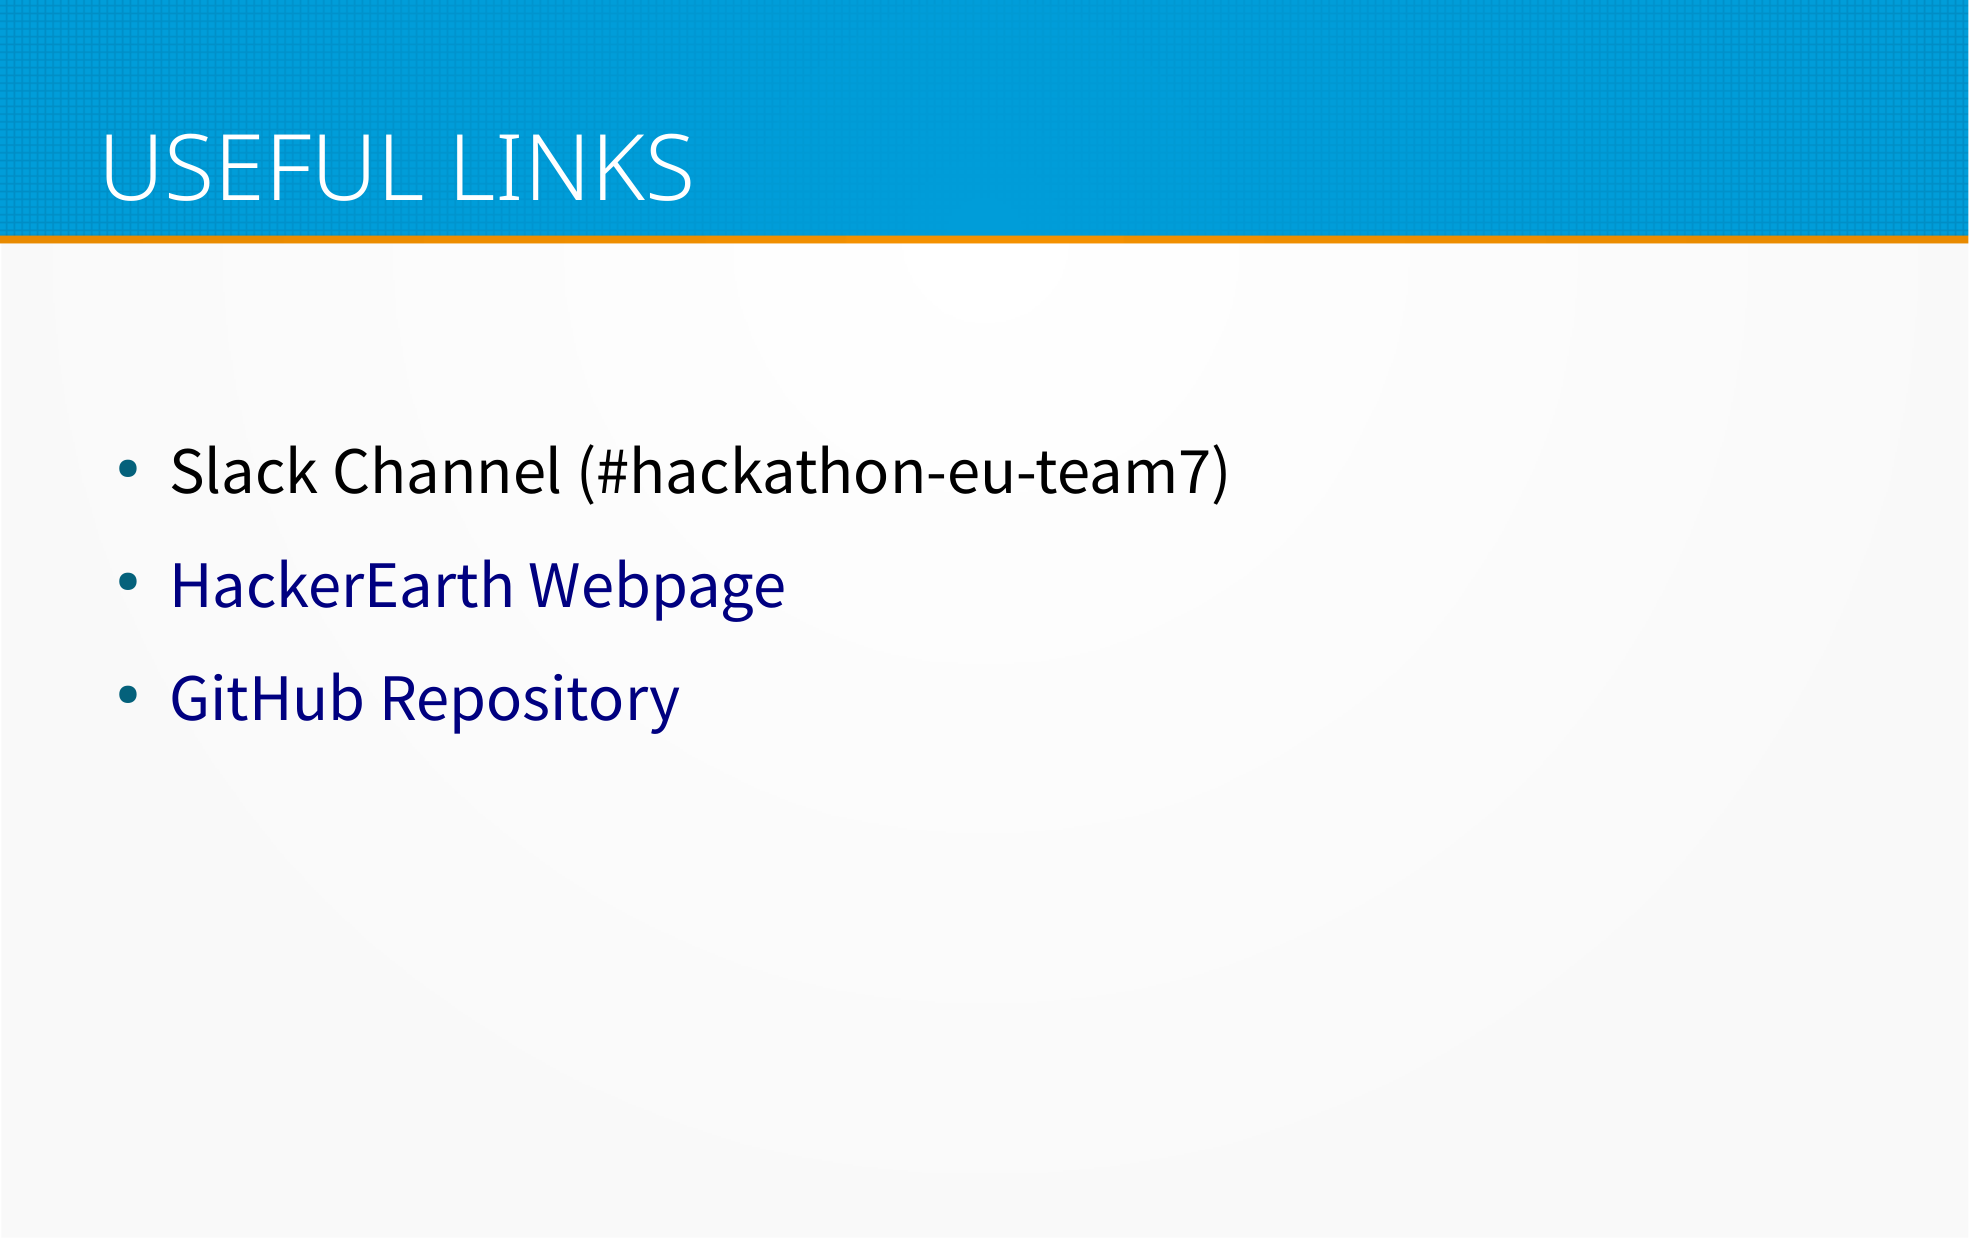

# USEFUL LINKS
Slack Channel (#hackathon-eu-team7)
HackerEarth Webpage
GitHub Repository